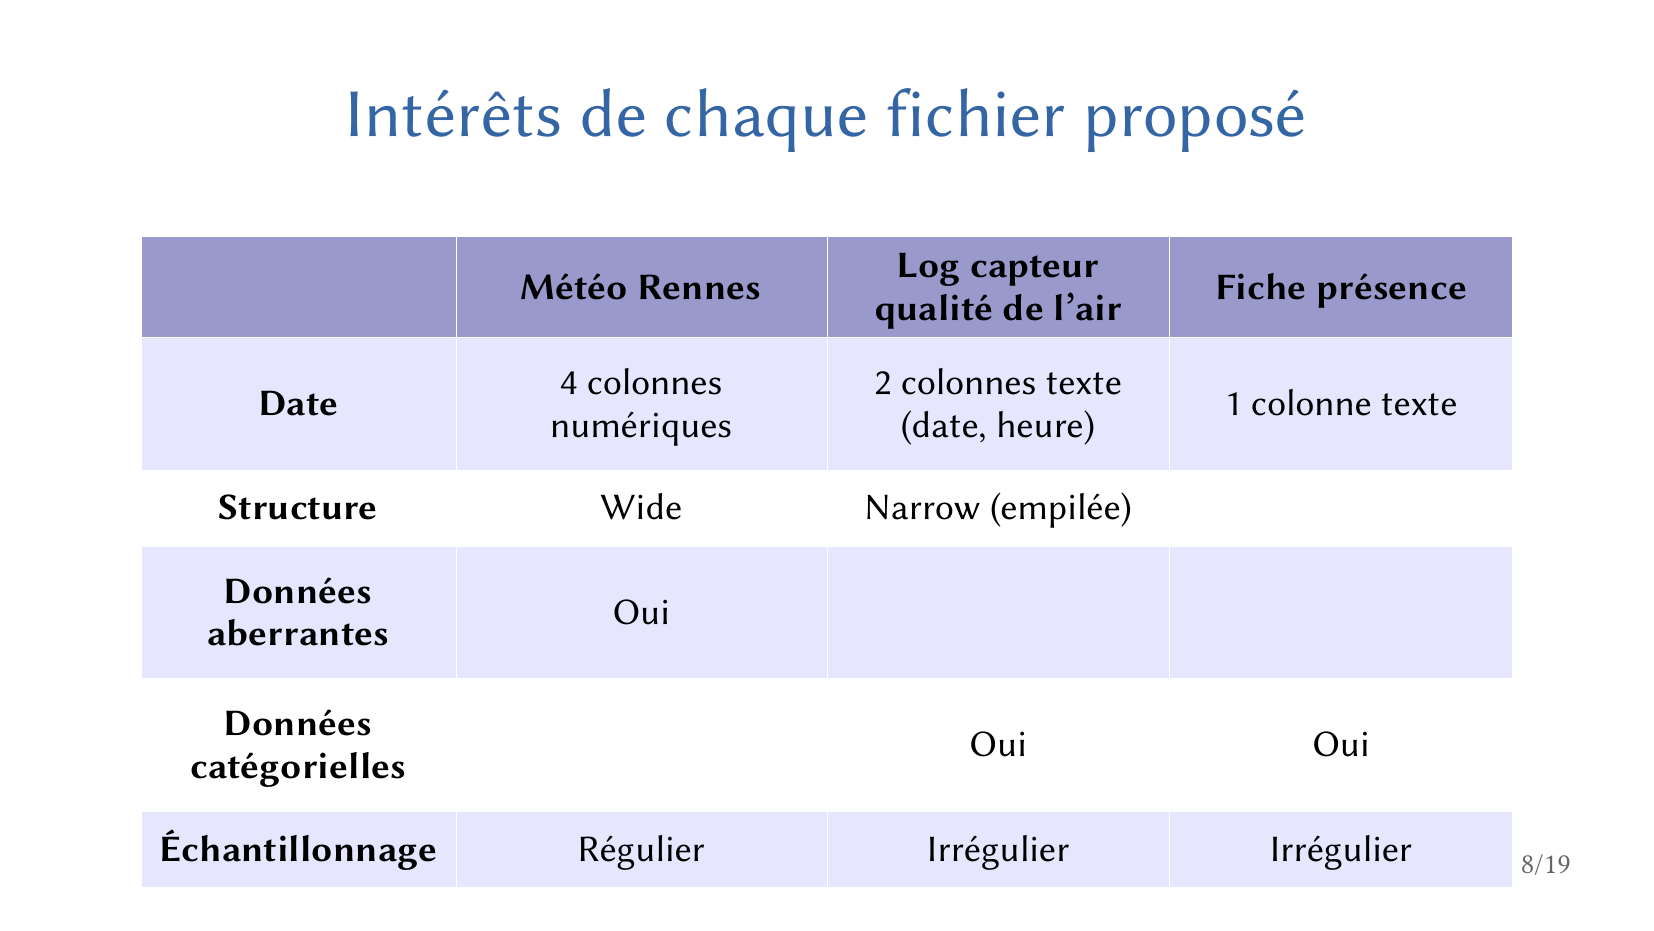

# Intérêts de chaque fichier proposé
| | Météo Rennes | Log capteur qualité de l’air | Fiche présence |
| --- | --- | --- | --- |
| Date | 4 colonnes numériques | 2 colonnes texte (date, heure) | 1 colonne texte |
| Structure | Wide | Narrow (empilée) | |
| Données aberrantes | Oui | | |
| Données catégorielles | | Oui | Oui |
| Échantillonnage | Régulier | Irrégulier | Irrégulier |
8